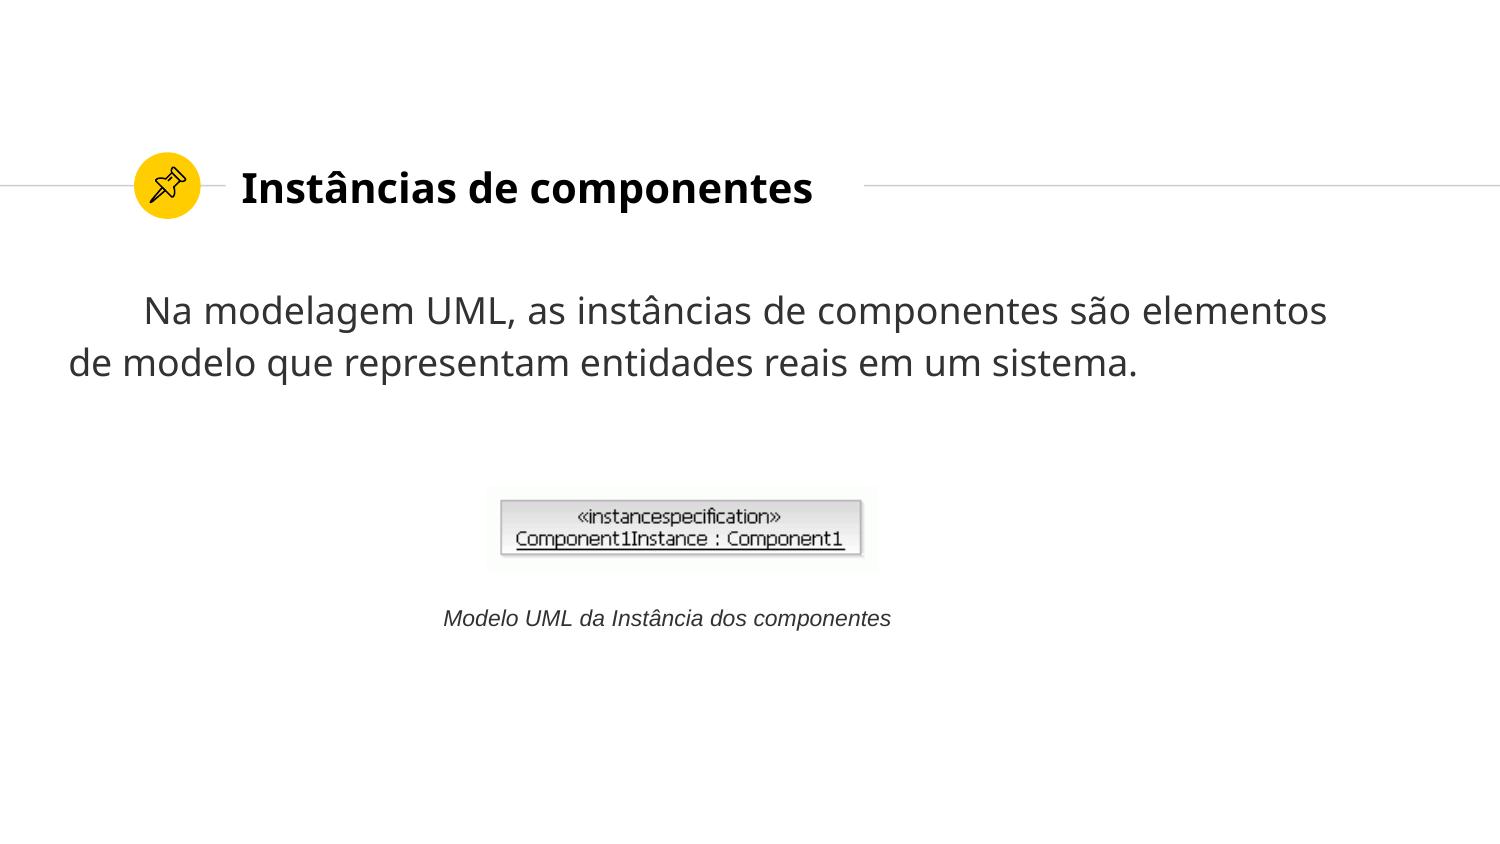

# Instâncias de componentes
Na modelagem UML, as instâncias de componentes são elementos de modelo que representam entidades reais em um sistema.
Modelo UML da Instância dos componentes